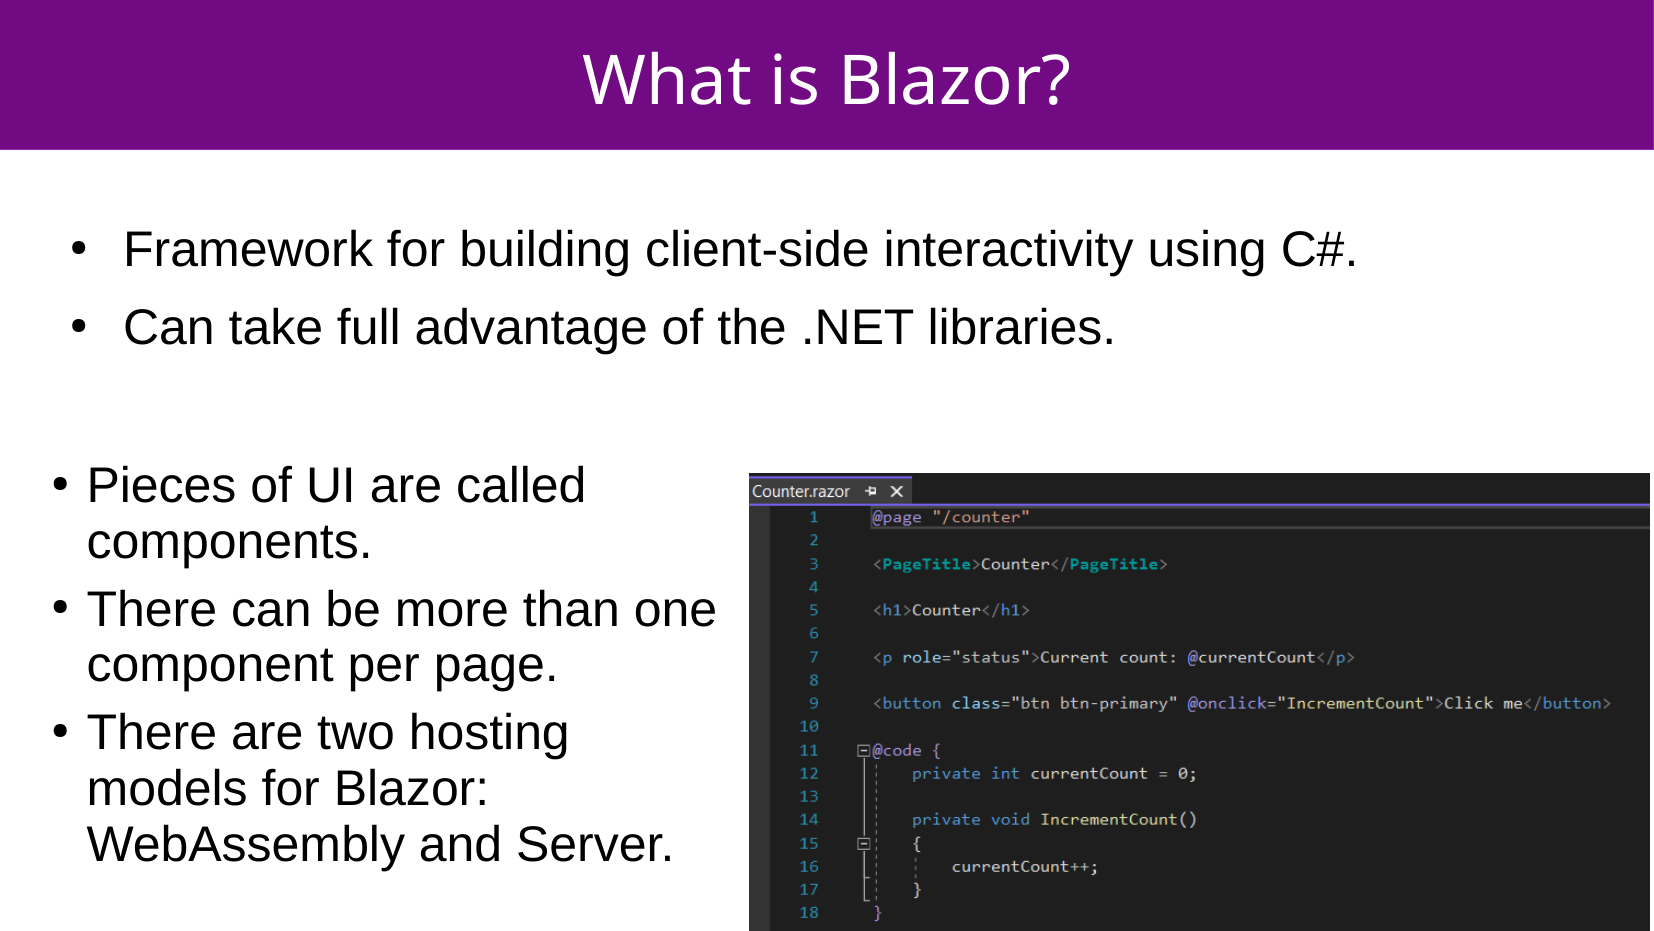

# What is Blazor?
Framework for building client-side interactivity using C#.
Can take full advantage of the .NET libraries.
Pieces of UI are called components.
There can be more than one component per page.
There are two hosting models for Blazor: WebAssembly and Server.